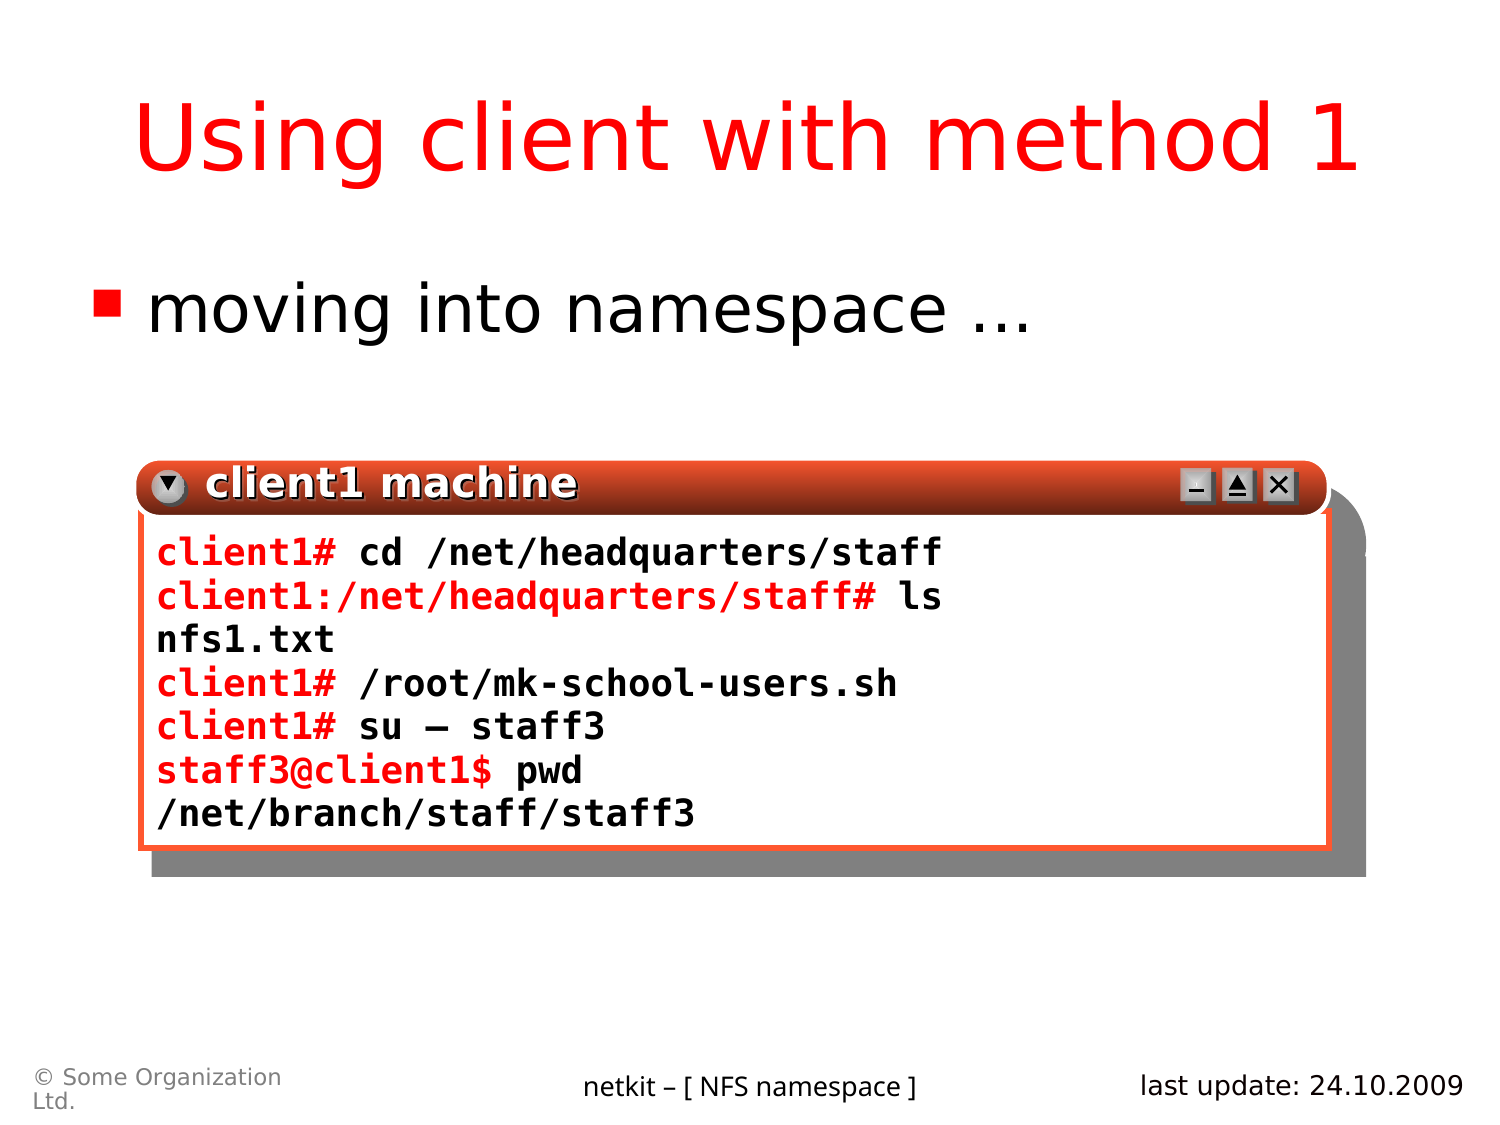

# Using client with method 1
moving into namespace ...
client1 machine
client1# cd /net/headquarters/staff
client1:/net/headquarters/staff# ls
nfs1.txt
client1# /root/mk-school-users.sh
client1# su – staff3
staff3@client1$ pwd
/net/branch/staff/staff3
NFS namespace
24.10.2009